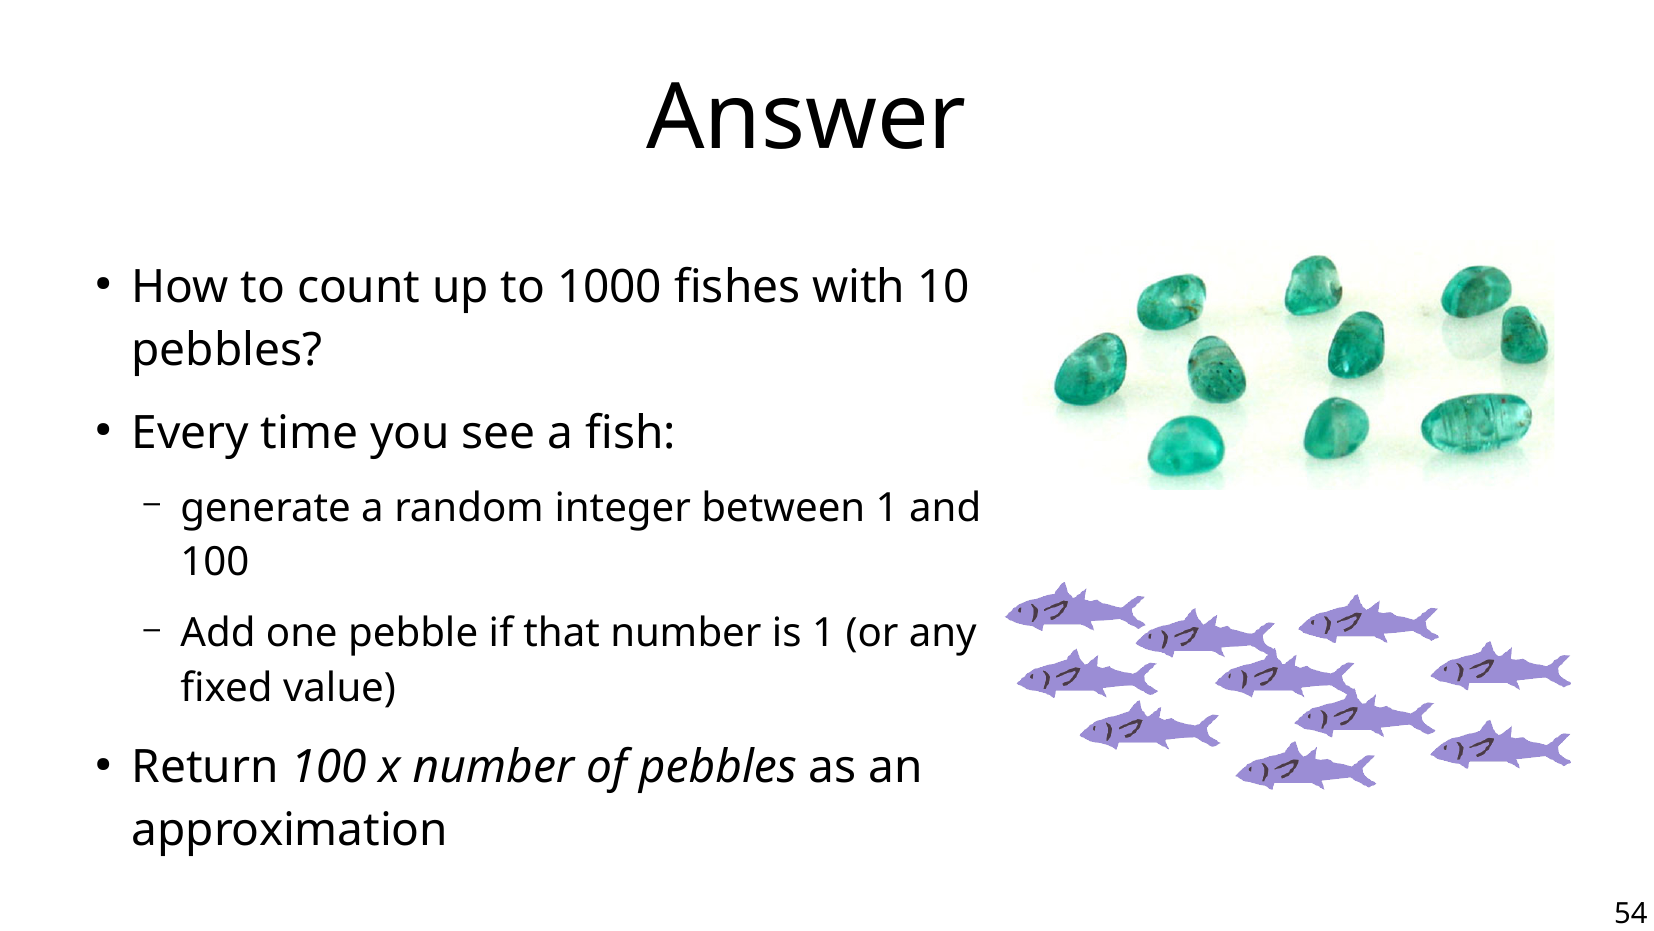

# Answer
How to count up to 1000 fishes with 10 pebbles?
Every time you see a fish:
generate a random integer between 1 and 100
Add one pebble if that number is 1 (or any fixed value)
Return 100 x number of pebbles as an approximation
54